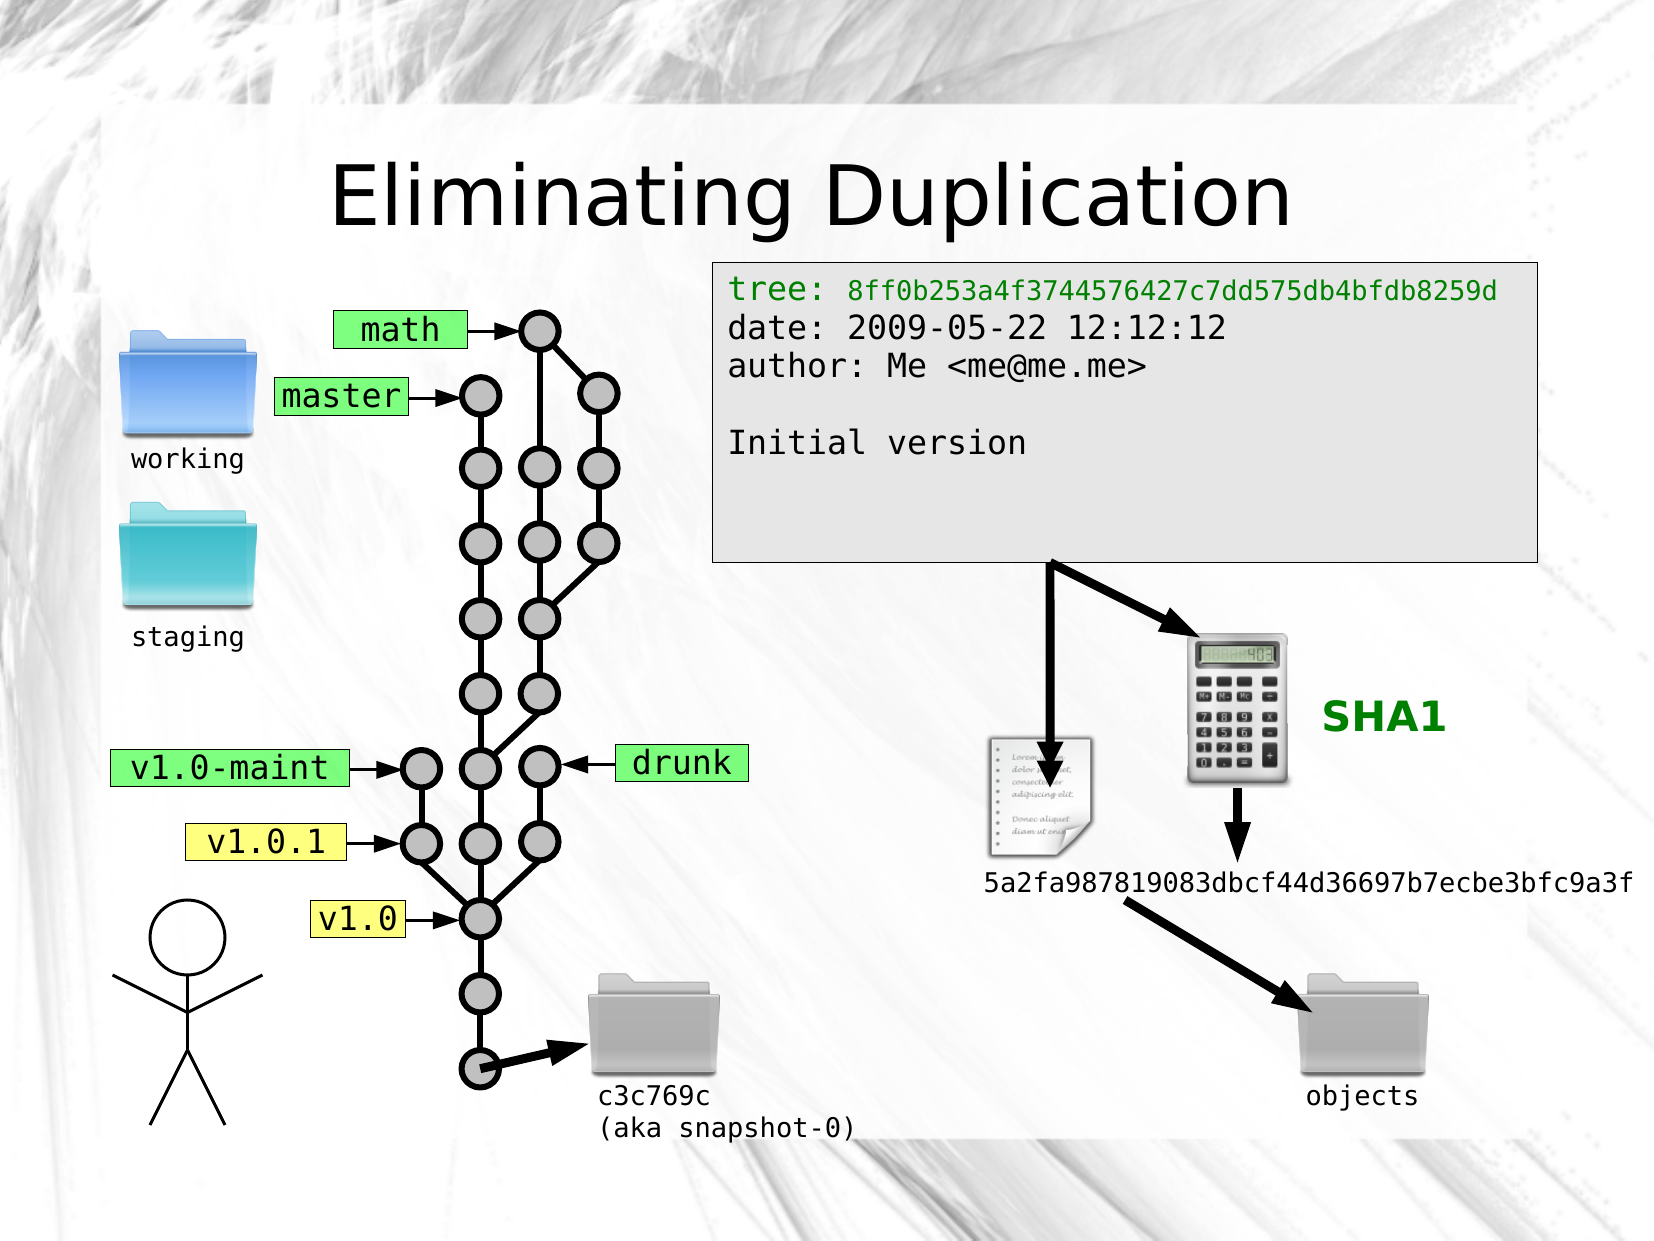

# Eliminating Duplication
tree: 8ff0b253a4f3744576427c7dd575db4bfdb8259d
date: 2009-05-22 12:12:12
author: Me <me@me.me>
Initial version
math
working
master
staging
SHA1
drunk
v1.0-maint
v1.0.1
5a2fa987819083dbcf44d36697b7ecbe3bfc9a3f
v1.0
objects
c3c769c
(aka snapshot-0)